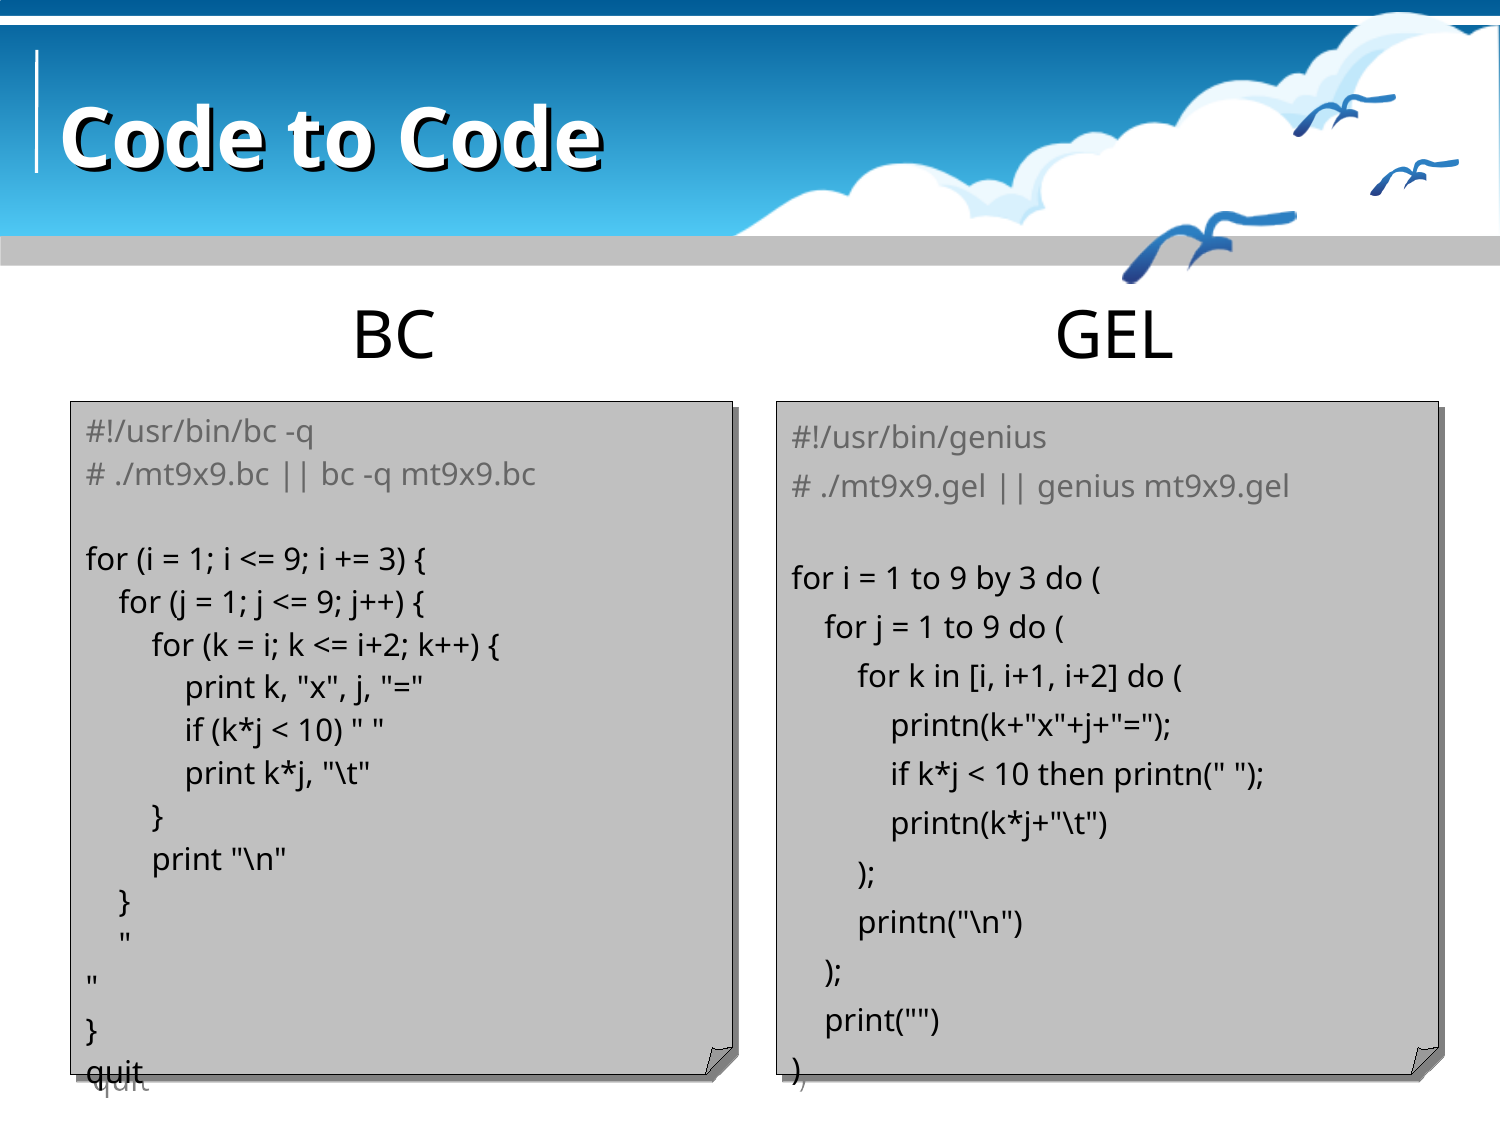

# Code to Code
BC
GEL
#!/usr/bin/bc -q
# ./mt9x9.bc || bc -q mt9x9.bc
for (i = 1; i <= 9; i += 3) {
 for (j = 1; j <= 9; j++) {
 for (k = i; k <= i+2; k++) {
 print k, "x", j, "="
 if (k*j < 10) " "
 print k*j, "\t"
 }
 print "\n"
 }
 "
"
}
quit
#!/usr/bin/genius
# ./mt9x9.gel || genius mt9x9.gel
for i = 1 to 9 by 3 do (
 for j = 1 to 9 do (
 for k in [i, i+1, i+2] do (
 printn(k+"x"+j+"=");
 if k*j < 10 then printn(" ");
 printn(k*j+"\t")
 );
 printn("\n")
 );
 print("")
)